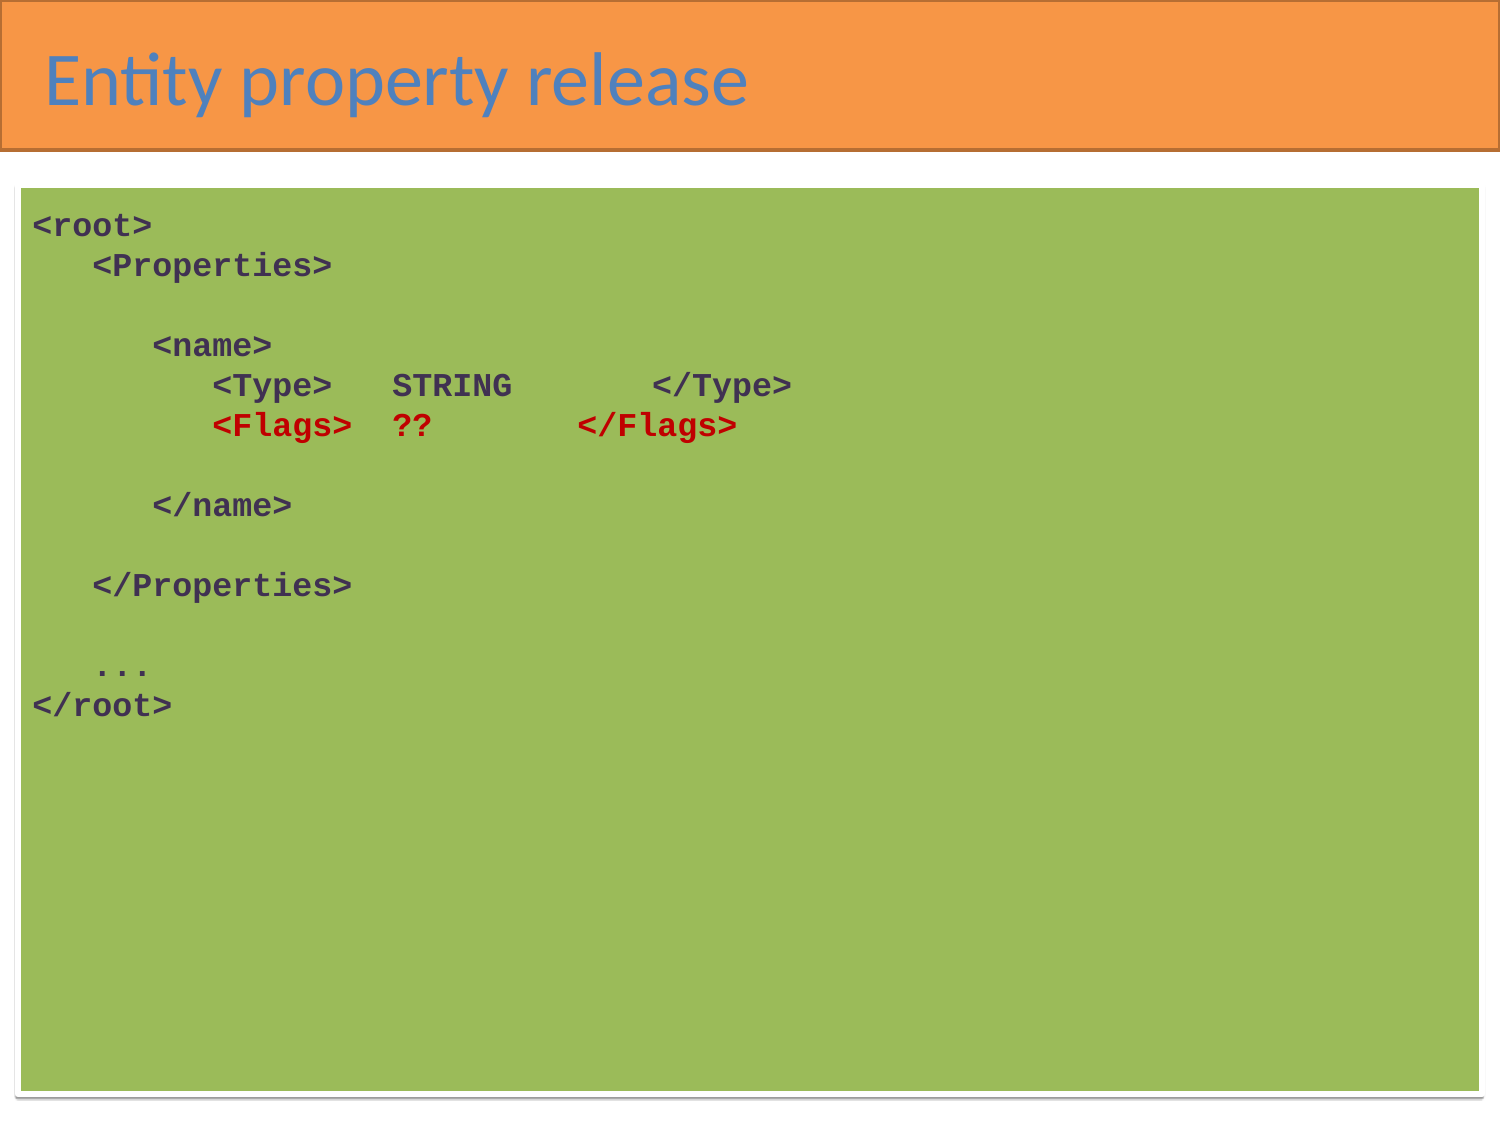

# Entity property release
<root>
 <Properties>
 <name>
 <Type> STRING </Type>
 <Flags> ?? 		 </Flags>
 </name>
 </Properties>
 ...
</root>